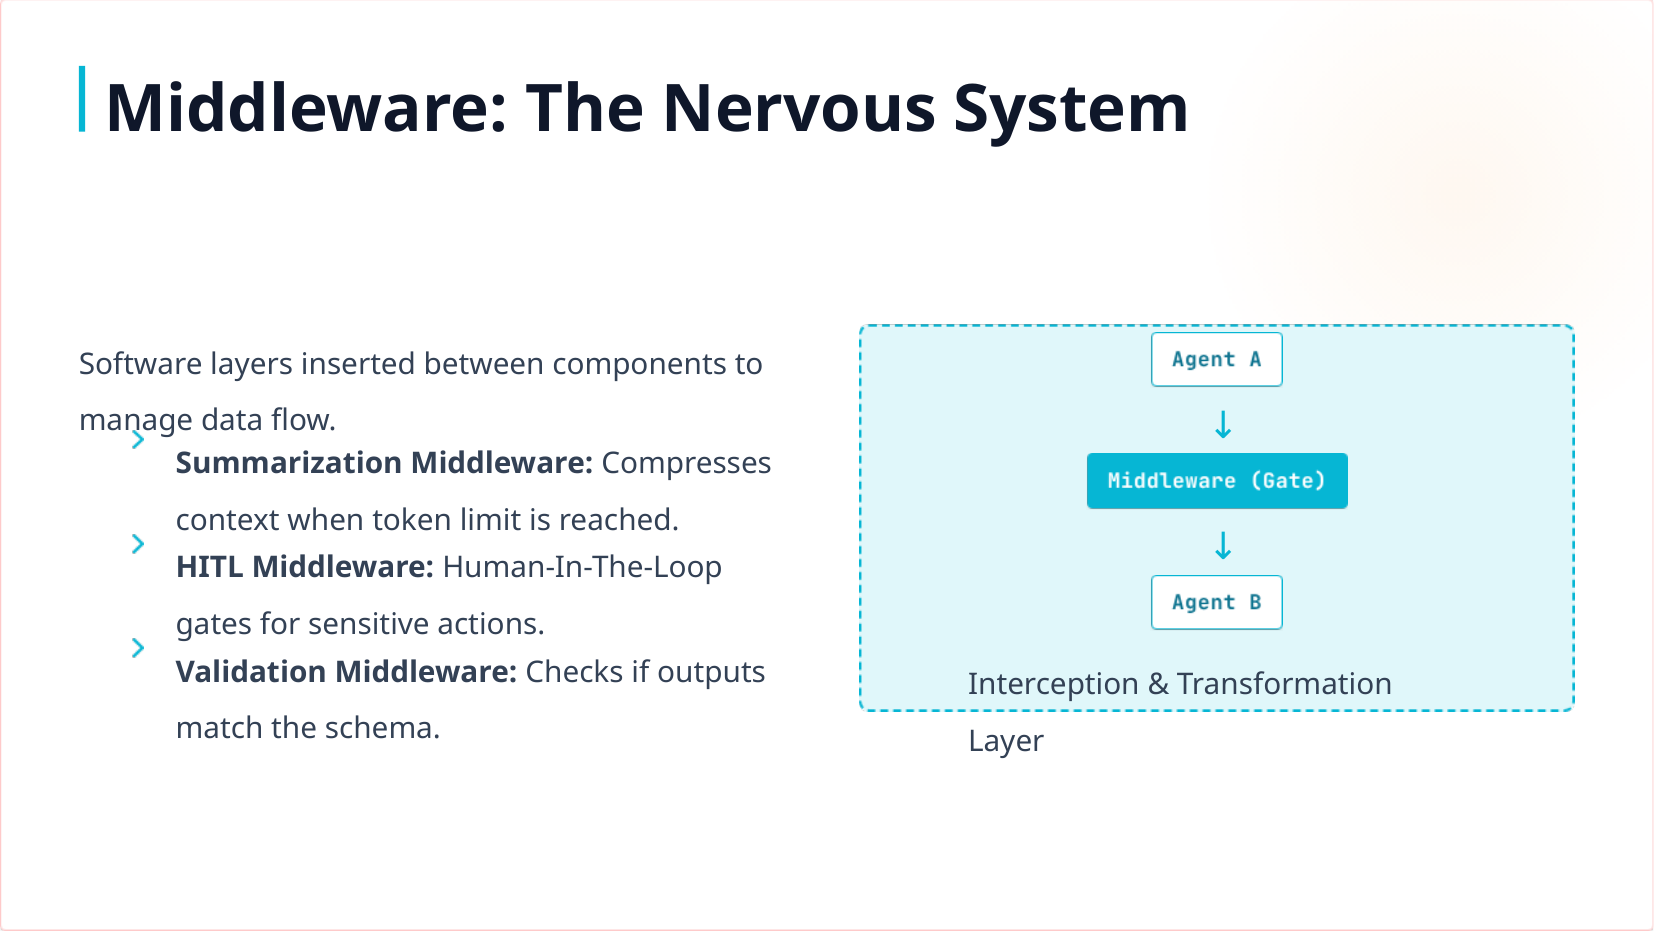

Middleware: The Nervous System
Software layers inserted between components to manage data flow.
↓
Summarization Middleware: Compresses context when token limit is reached.
↓
HITL Middleware: Human-In-The-Loop gates for sensitive actions.
Validation Middleware: Checks if outputs match the schema.
Interception & Transformation Layer